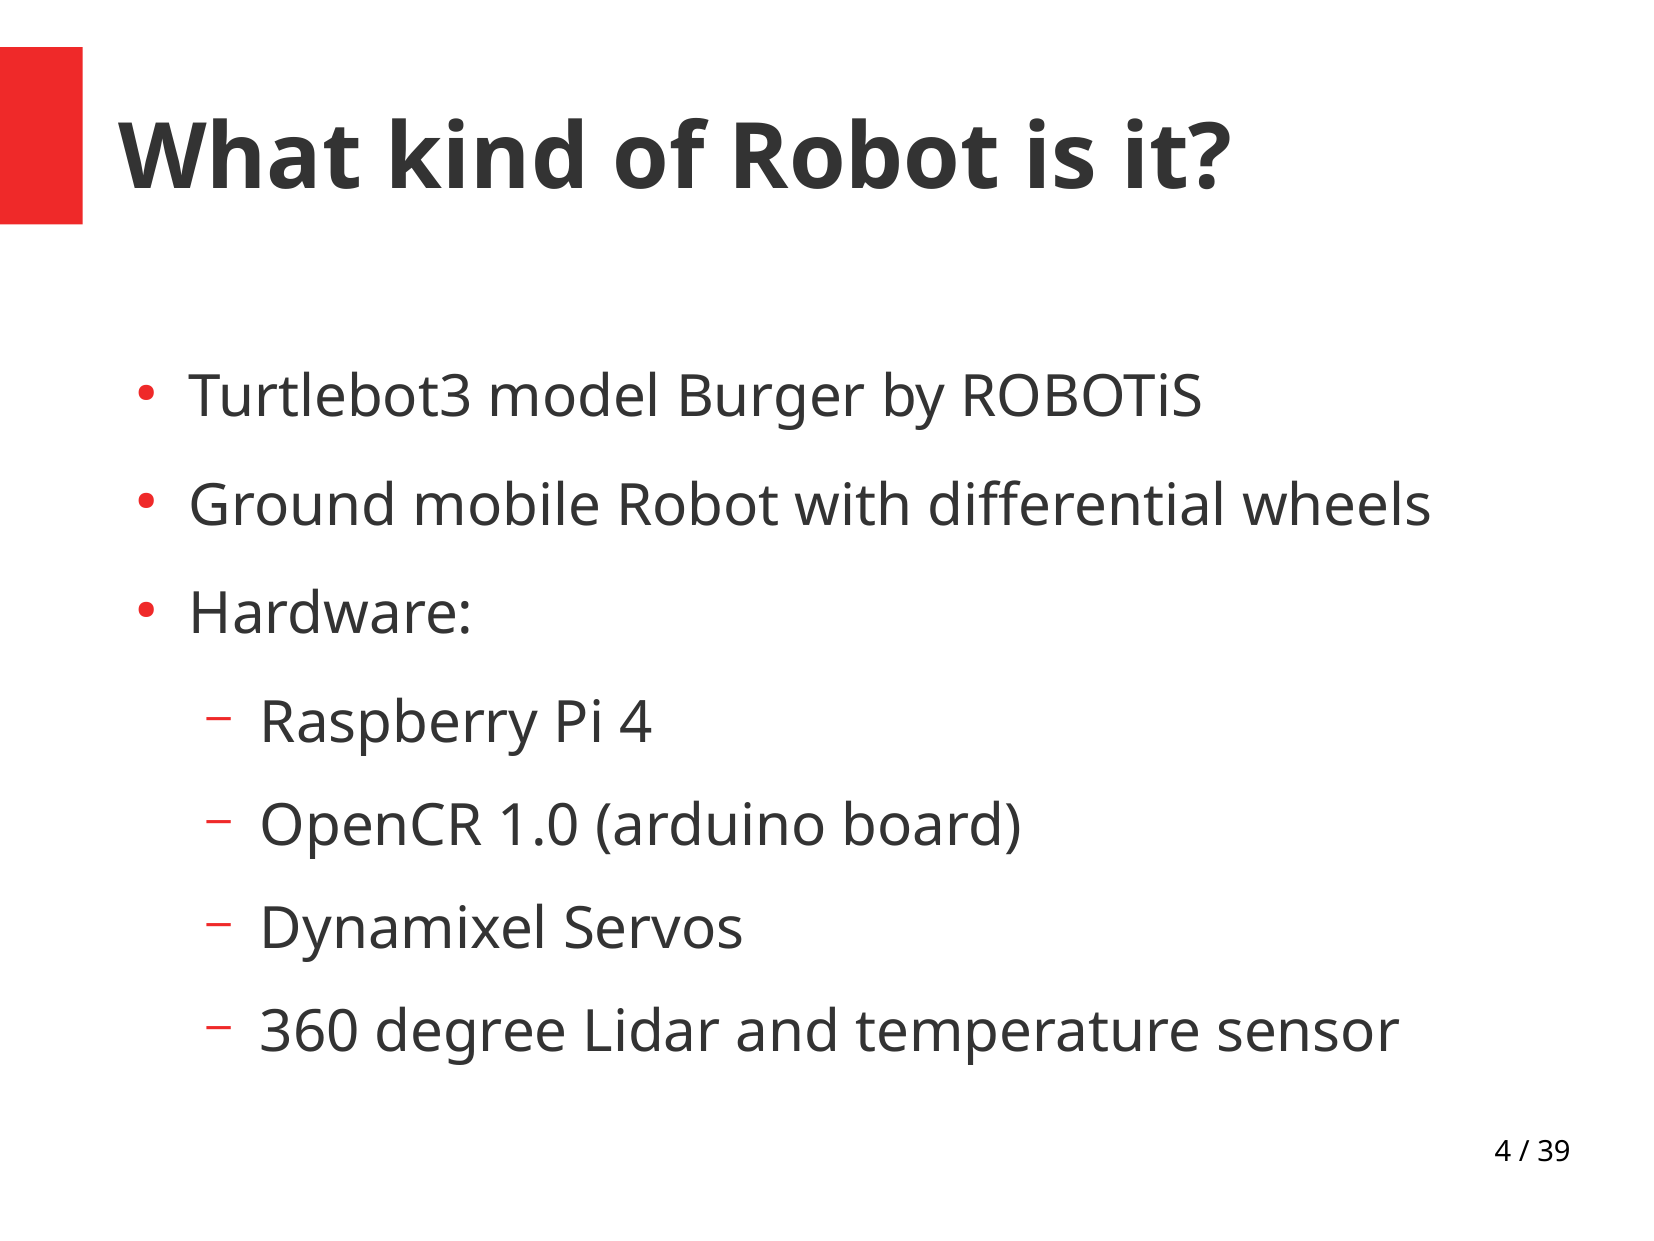

# What kind of Robot is it?
Turtlebot3 model Burger by ROBOTiS
Ground mobile Robot with differential wheels
Hardware:
Raspberry Pi 4
OpenCR 1.0 (arduino board)
Dynamixel Servos
360 degree Lidar and temperature sensor
4